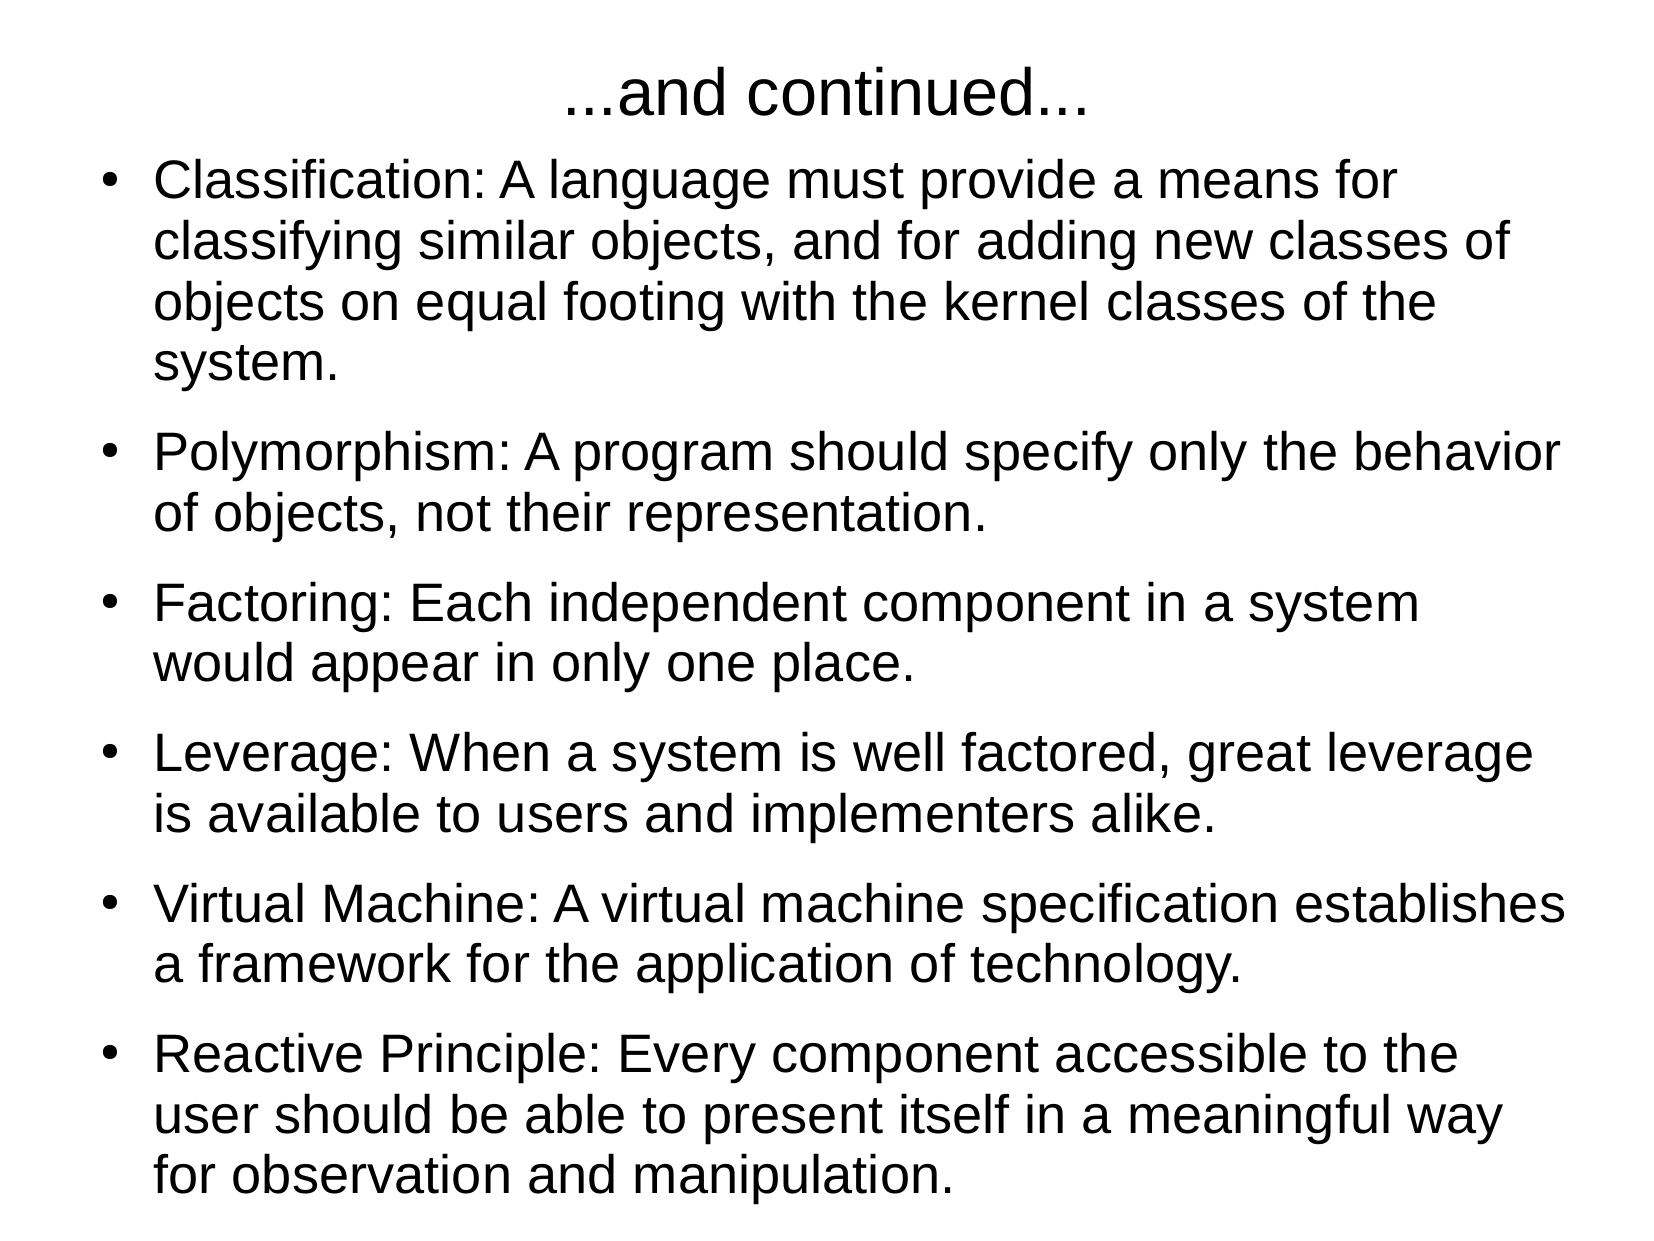

# ...and continued...
Classification: A language must provide a means for classifying similar objects, and for adding new classes of objects on equal footing with the kernel classes of the system.
Polymorphism: A program should specify only the behavior of objects, not their representation.
Factoring: Each independent component in a system would appear in only one place.
Leverage: When a system is well factored, great leverage is available to users and implementers alike.
Virtual Machine: A virtual machine specification establishes a framework for the application of technology.
Reactive Principle: Every component accessible to the user should be able to present itself in a meaningful way for observation and manipulation.